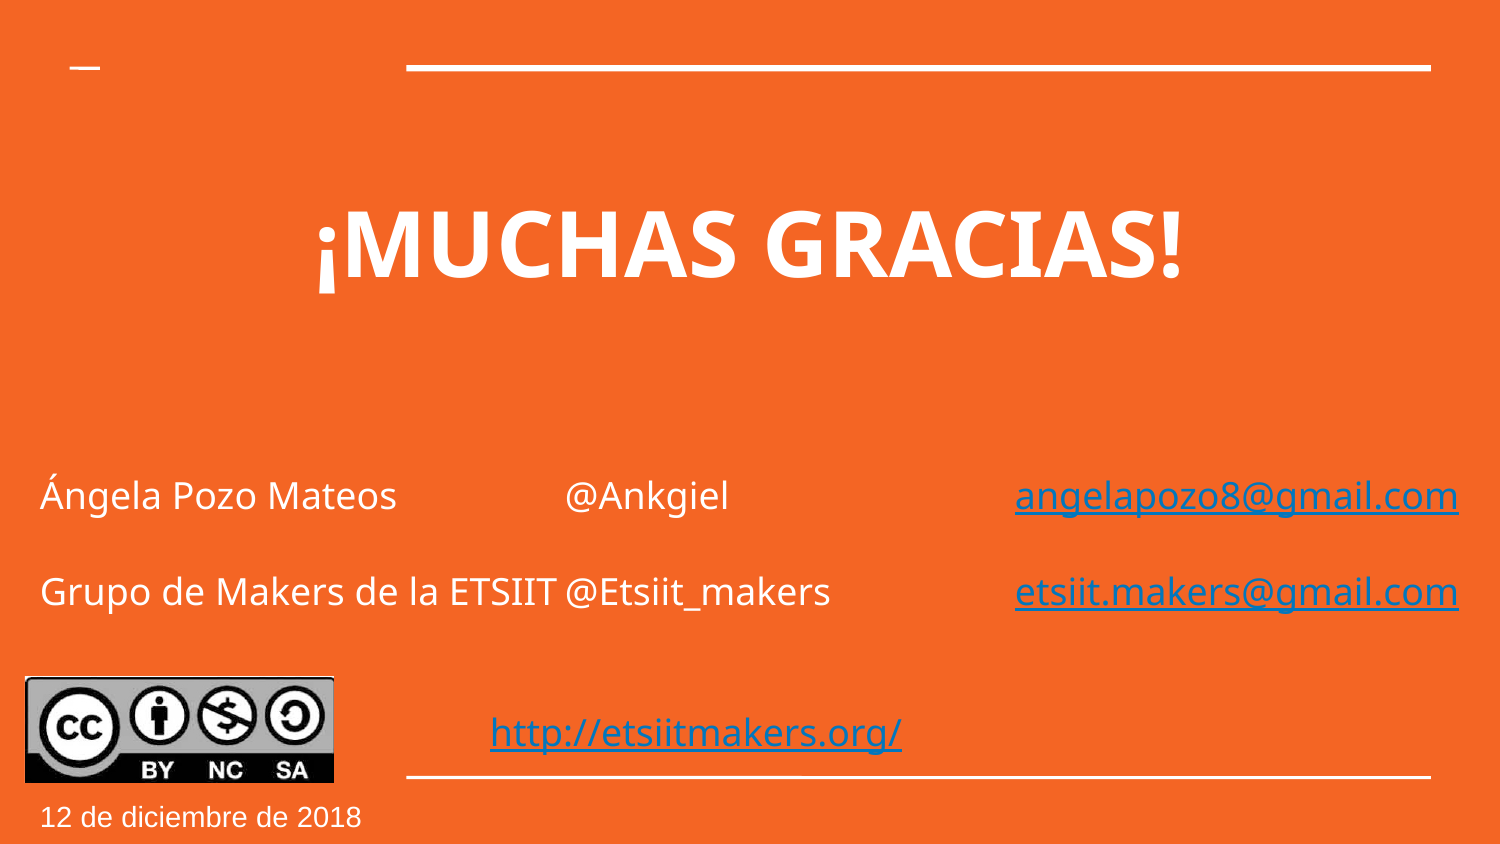

# ¡MUCHAS GRACIAS!
Ángela Pozo Mateos			@Ankgiel				angelapozo8@gmail.com
Grupo de Makers de la ETSIIT	@Etsiit_makers			etsiit.makers@gmail.com
						http://etsiitmakers.org/
12 de diciembre de 2018